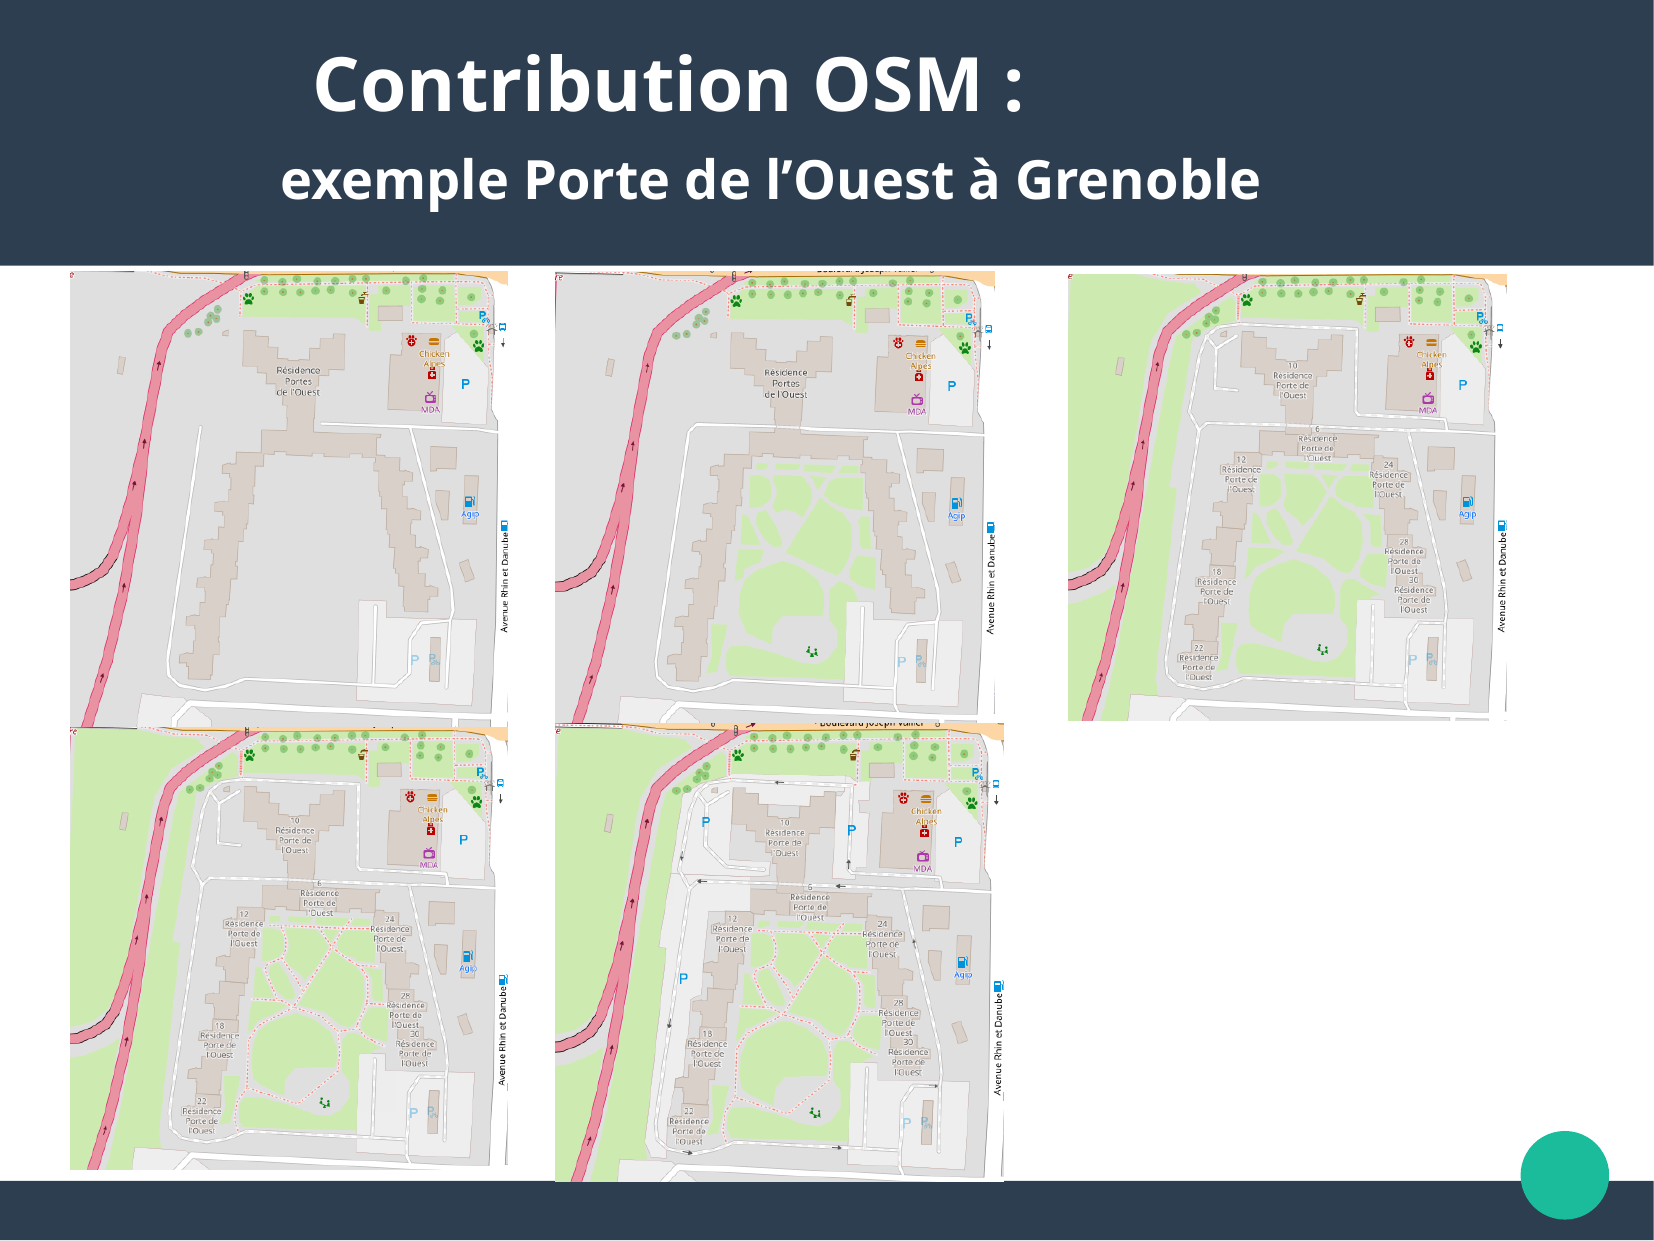

# Contribution OSM : exemple Porte de l’Ouest à Grenoble